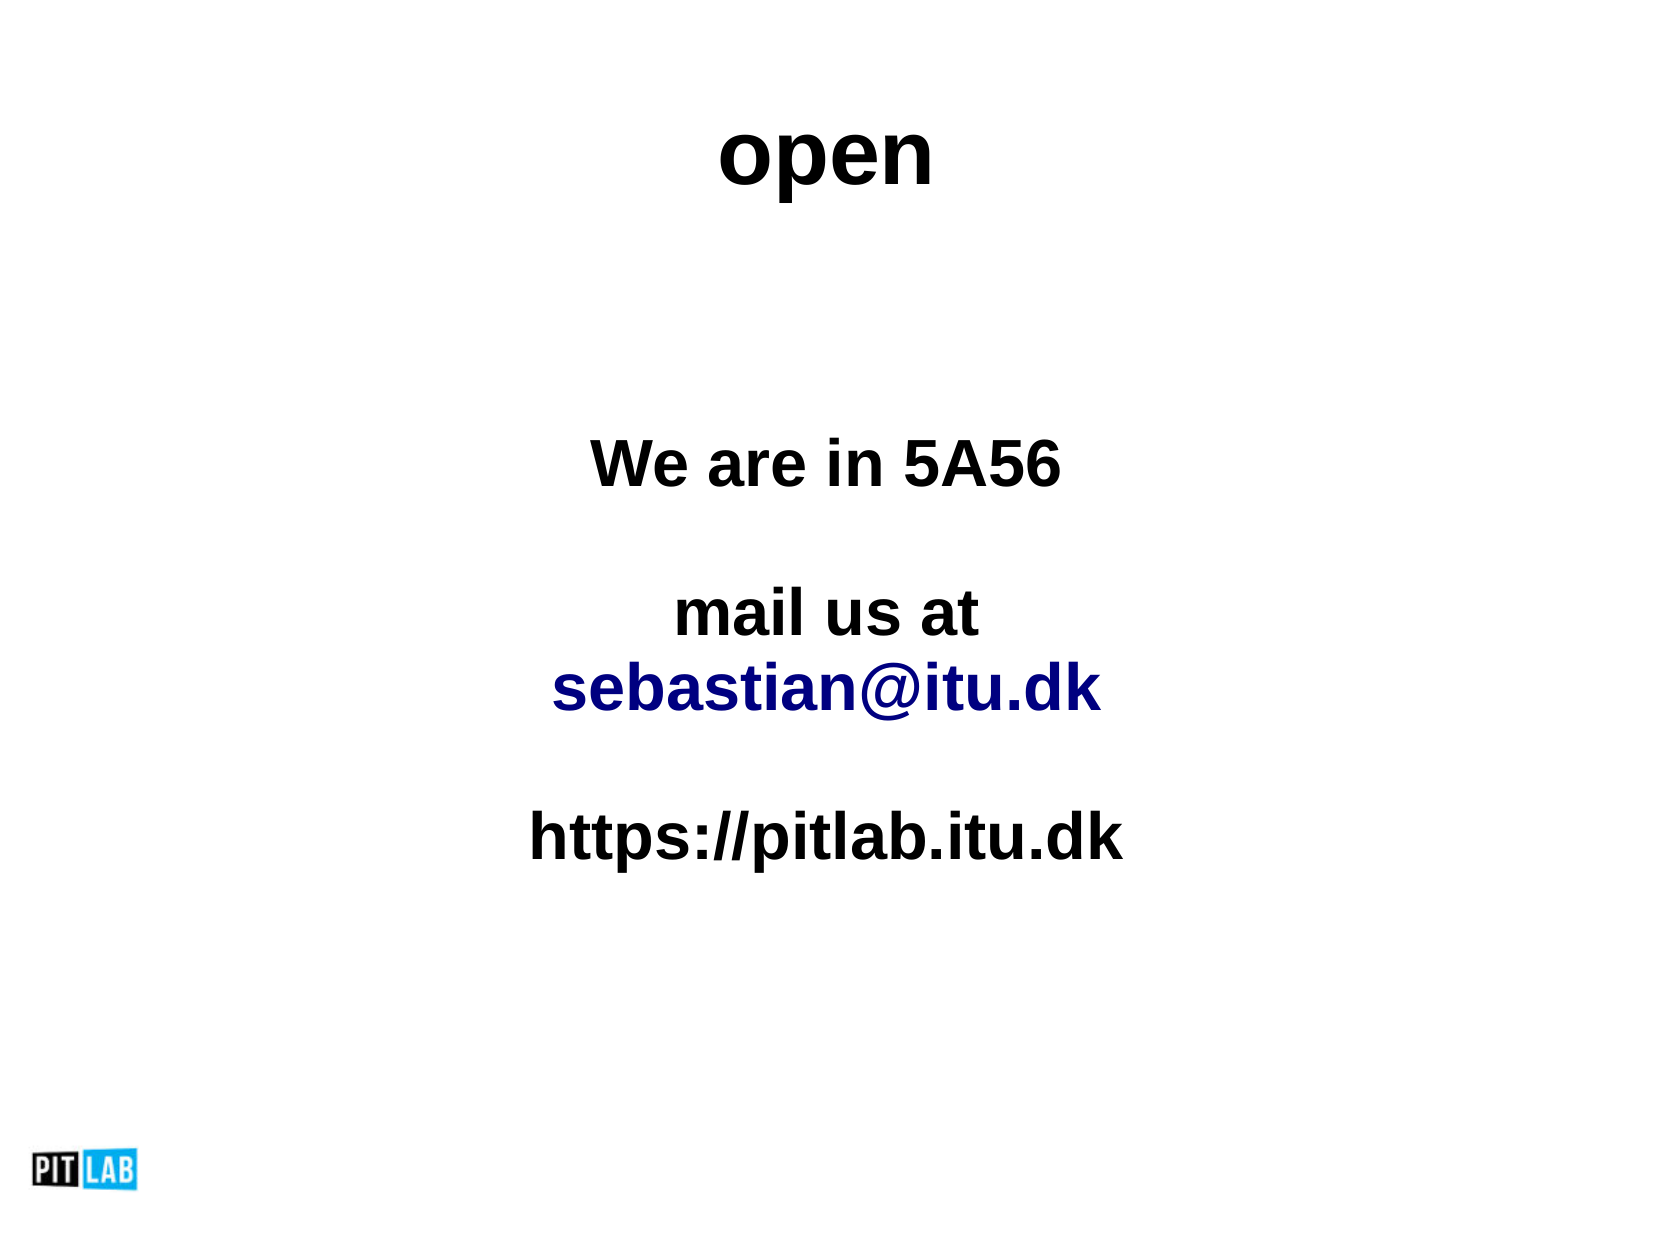

# open
We are in 5A56
mail us at
sebastian@itu.dk
https://pitlab.itu.dk